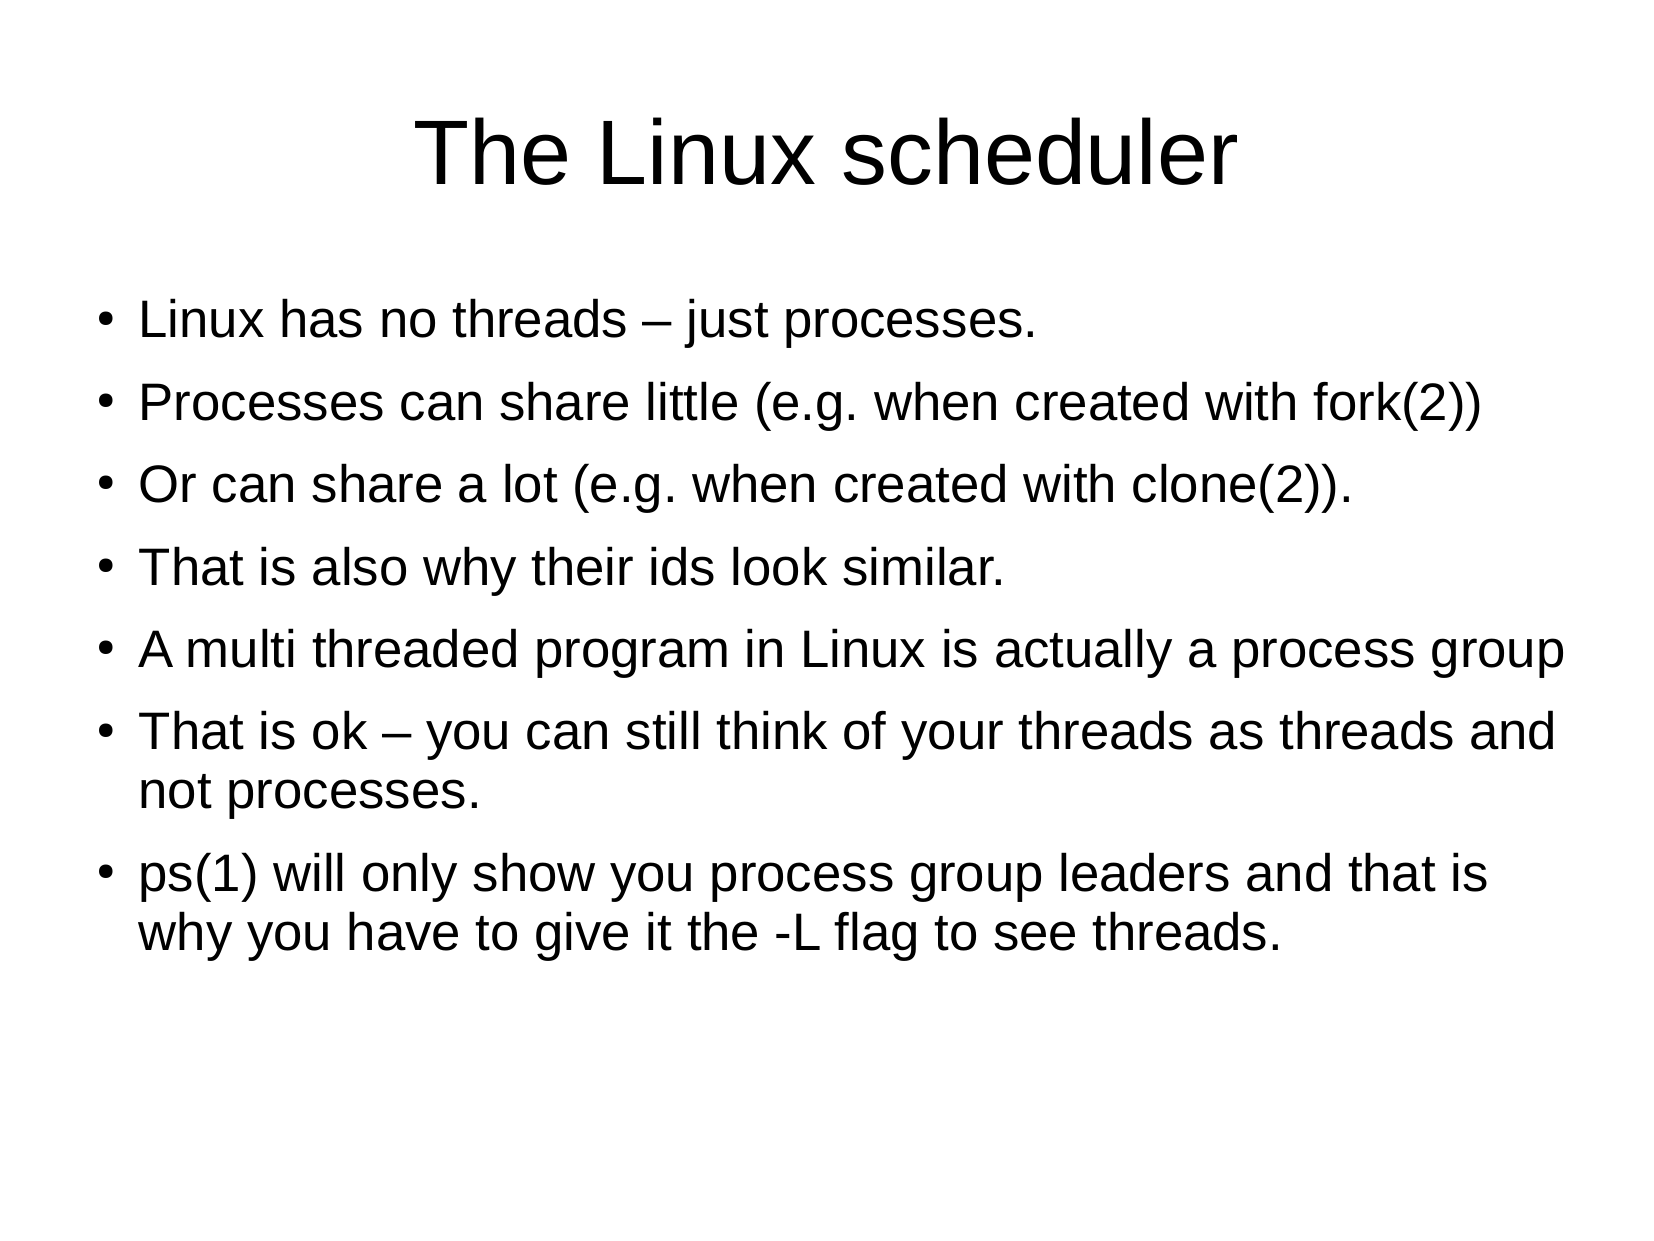

# The Linux scheduler
Linux has no threads – just processes.
Processes can share little (e.g. when created with fork(2))
Or can share a lot (e.g. when created with clone(2)).
That is also why their ids look similar.
A multi threaded program in Linux is actually a process group
That is ok – you can still think of your threads as threads and not processes.
ps(1) will only show you process group leaders and that is why you have to give it the -L flag to see threads.